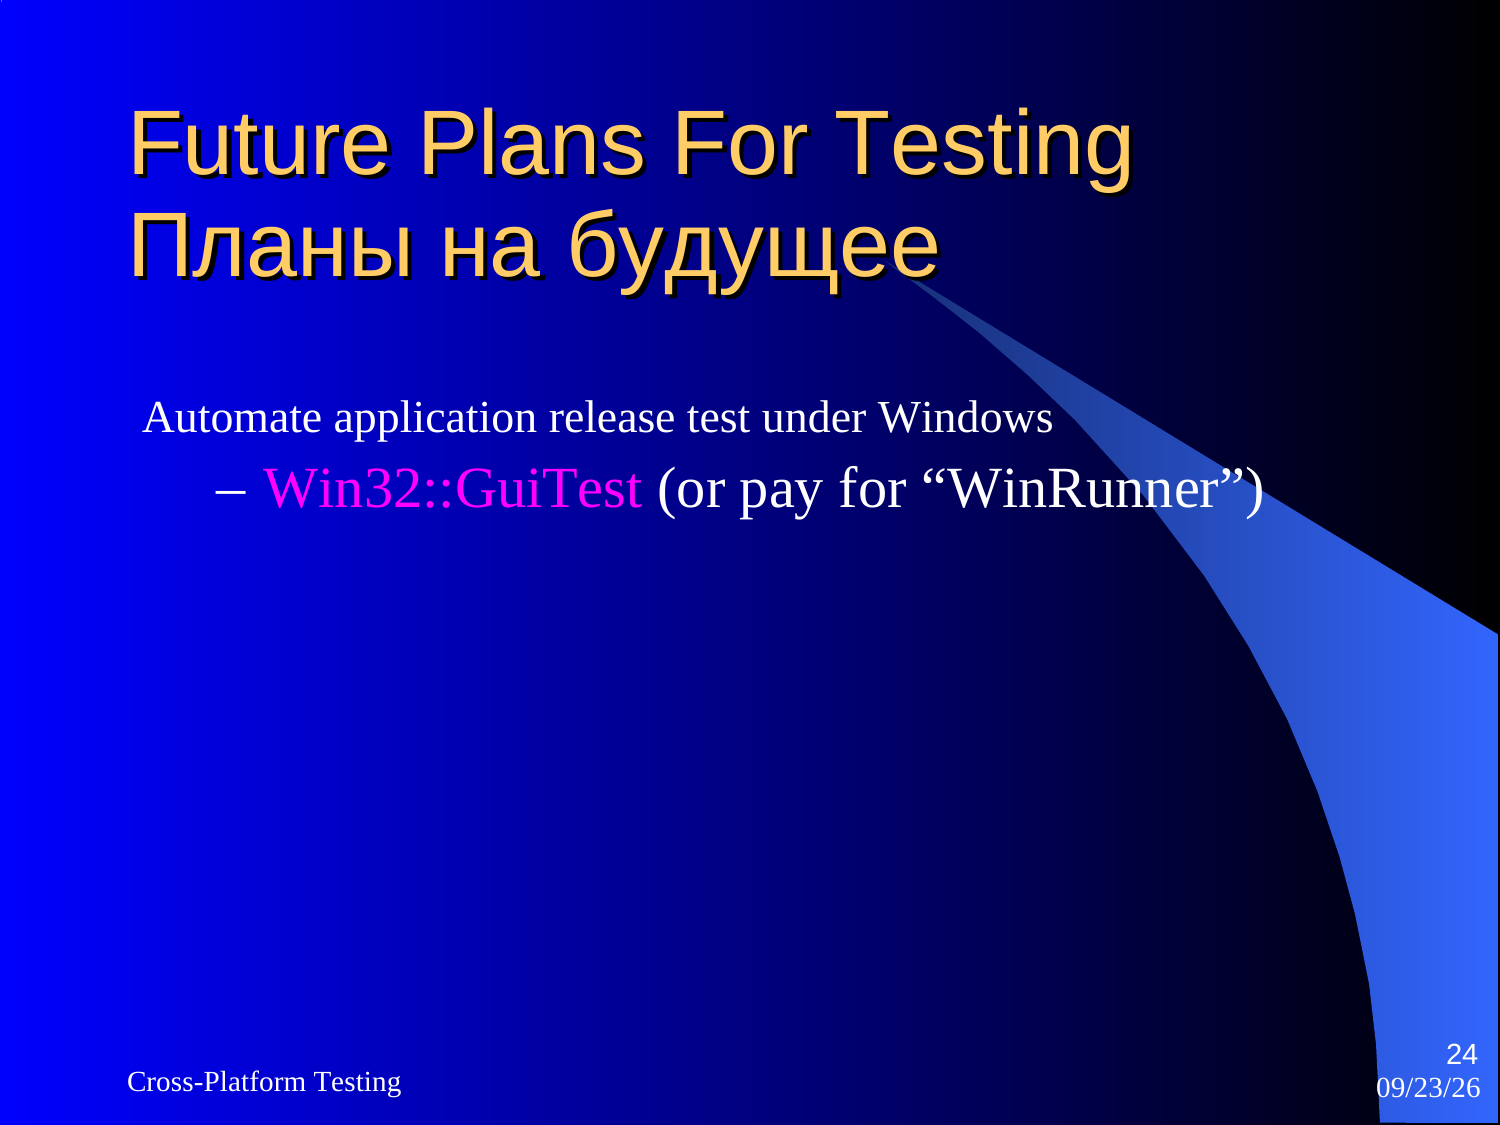

# Future Plans For Testing Планы на будущее
Automate application release test under Windows
Win32::GuiTest (or pay for “WinRunner”)
24
Cross-Platform Testing